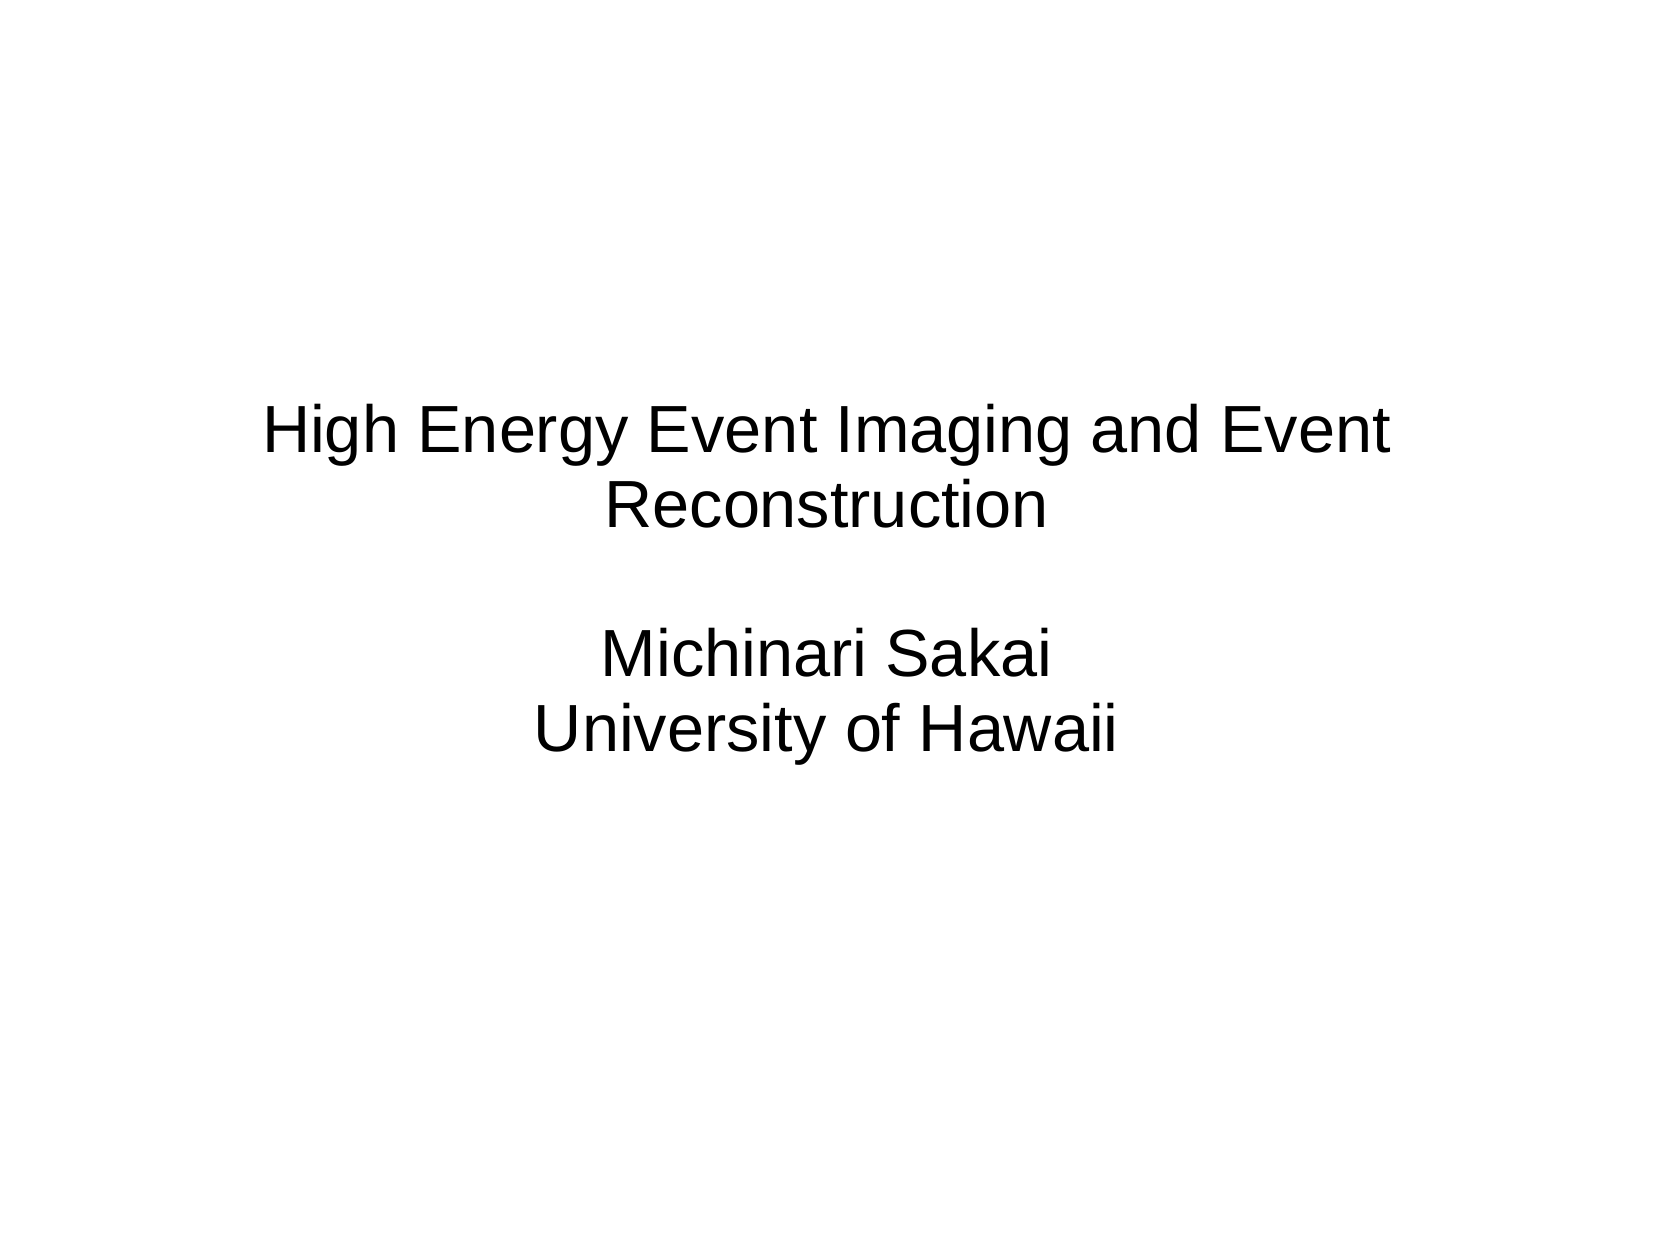

# High Energy Event Imaging and Event Reconstruction
Michinari Sakai
University of Hawaii